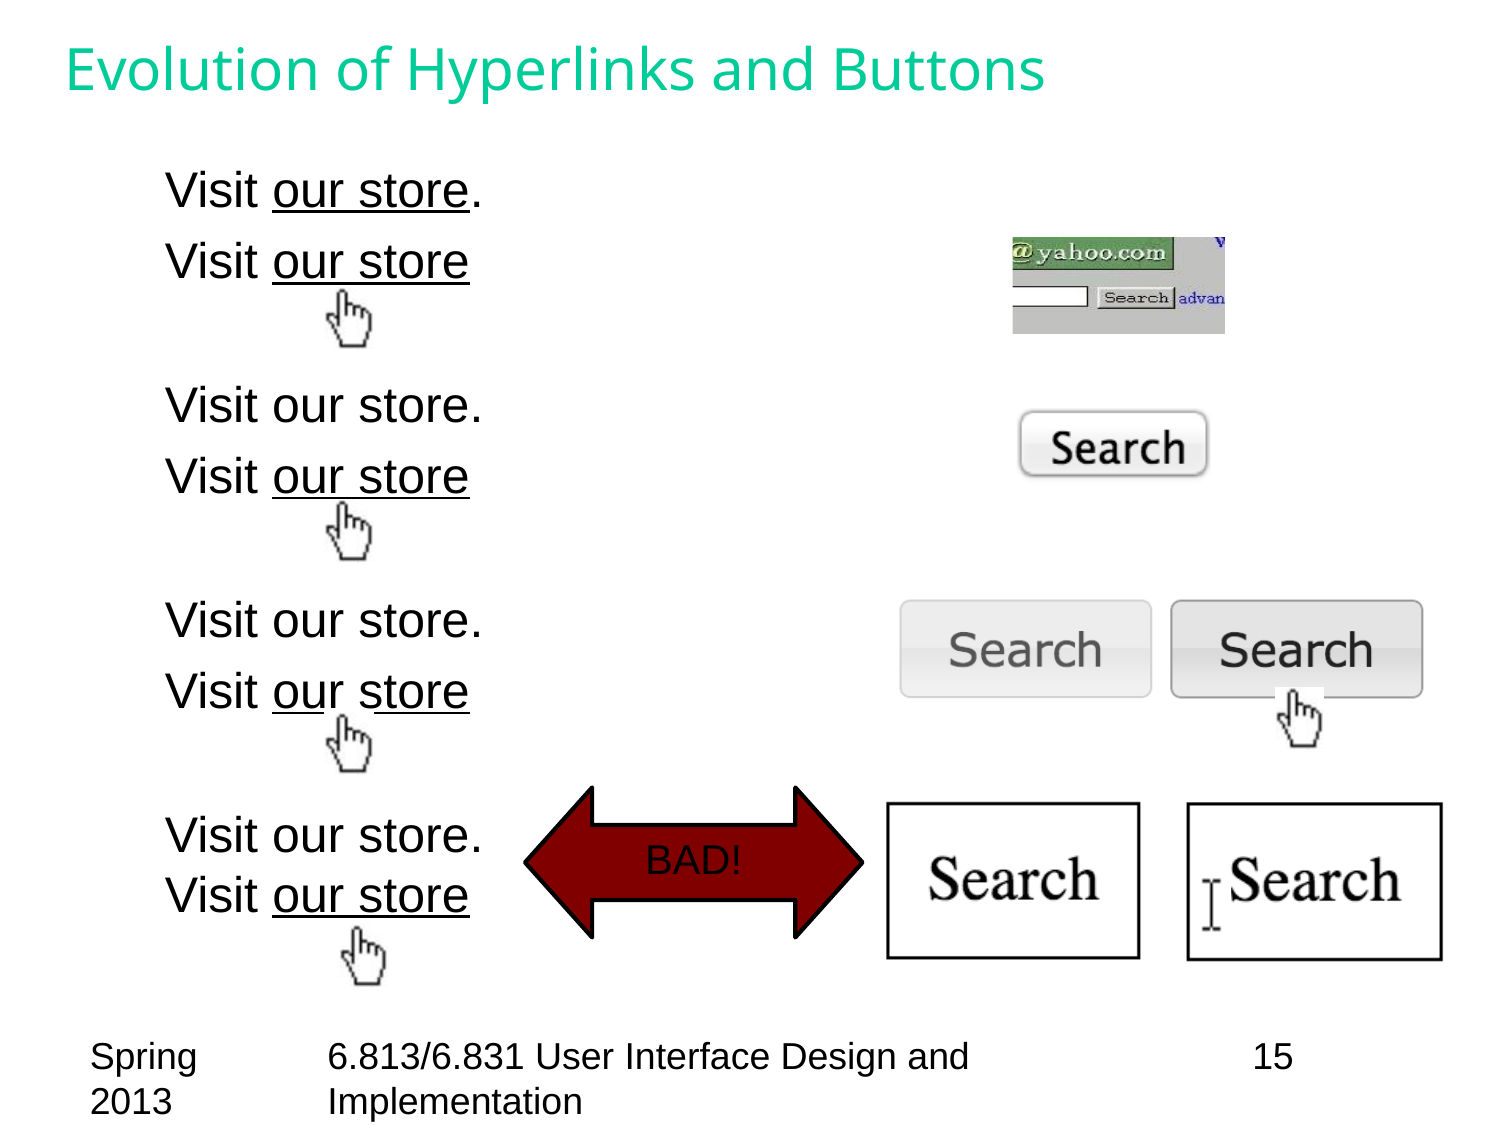

# Evolution of Hyperlinks and Buttons
Visit our store.
Visit our store
Visit our store.
Visit our store
Visit our store.
Visit our store
Visit our store.
Visit our store
BAD!
Spring 2013
6.813/6.831 User Interface Design and Implementation